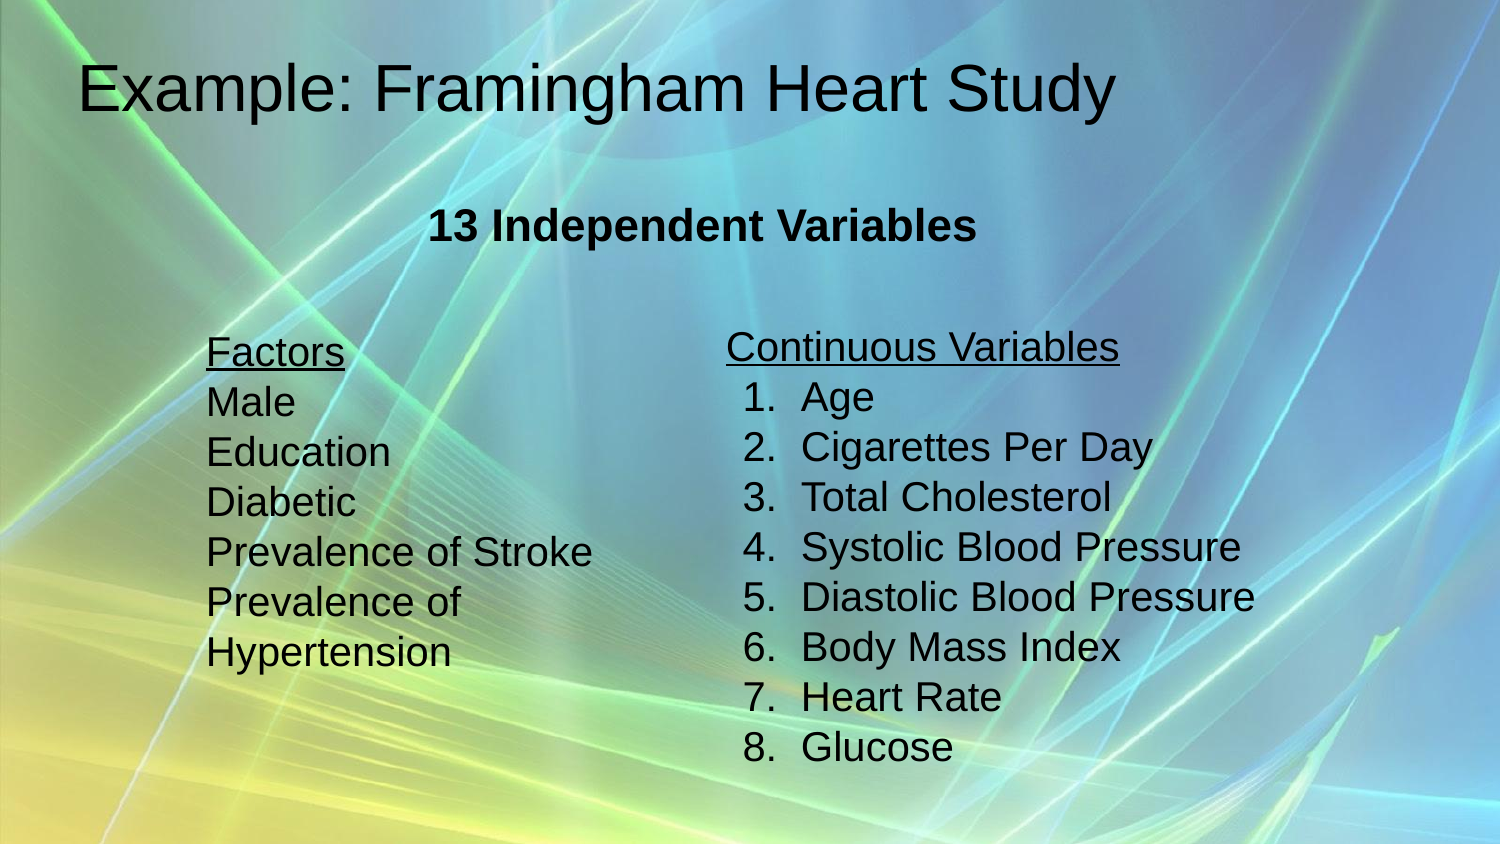

Example: Framingham Heart Study
13 Independent Variables
Continuous Variables
Age
Cigarettes Per Day
Total Cholesterol
Systolic Blood Pressure
Diastolic Blood Pressure
Body Mass Index
Heart Rate
Glucose
# Factors Male Education Diabetic Prevalence of Stroke Prevalence of Hypertension